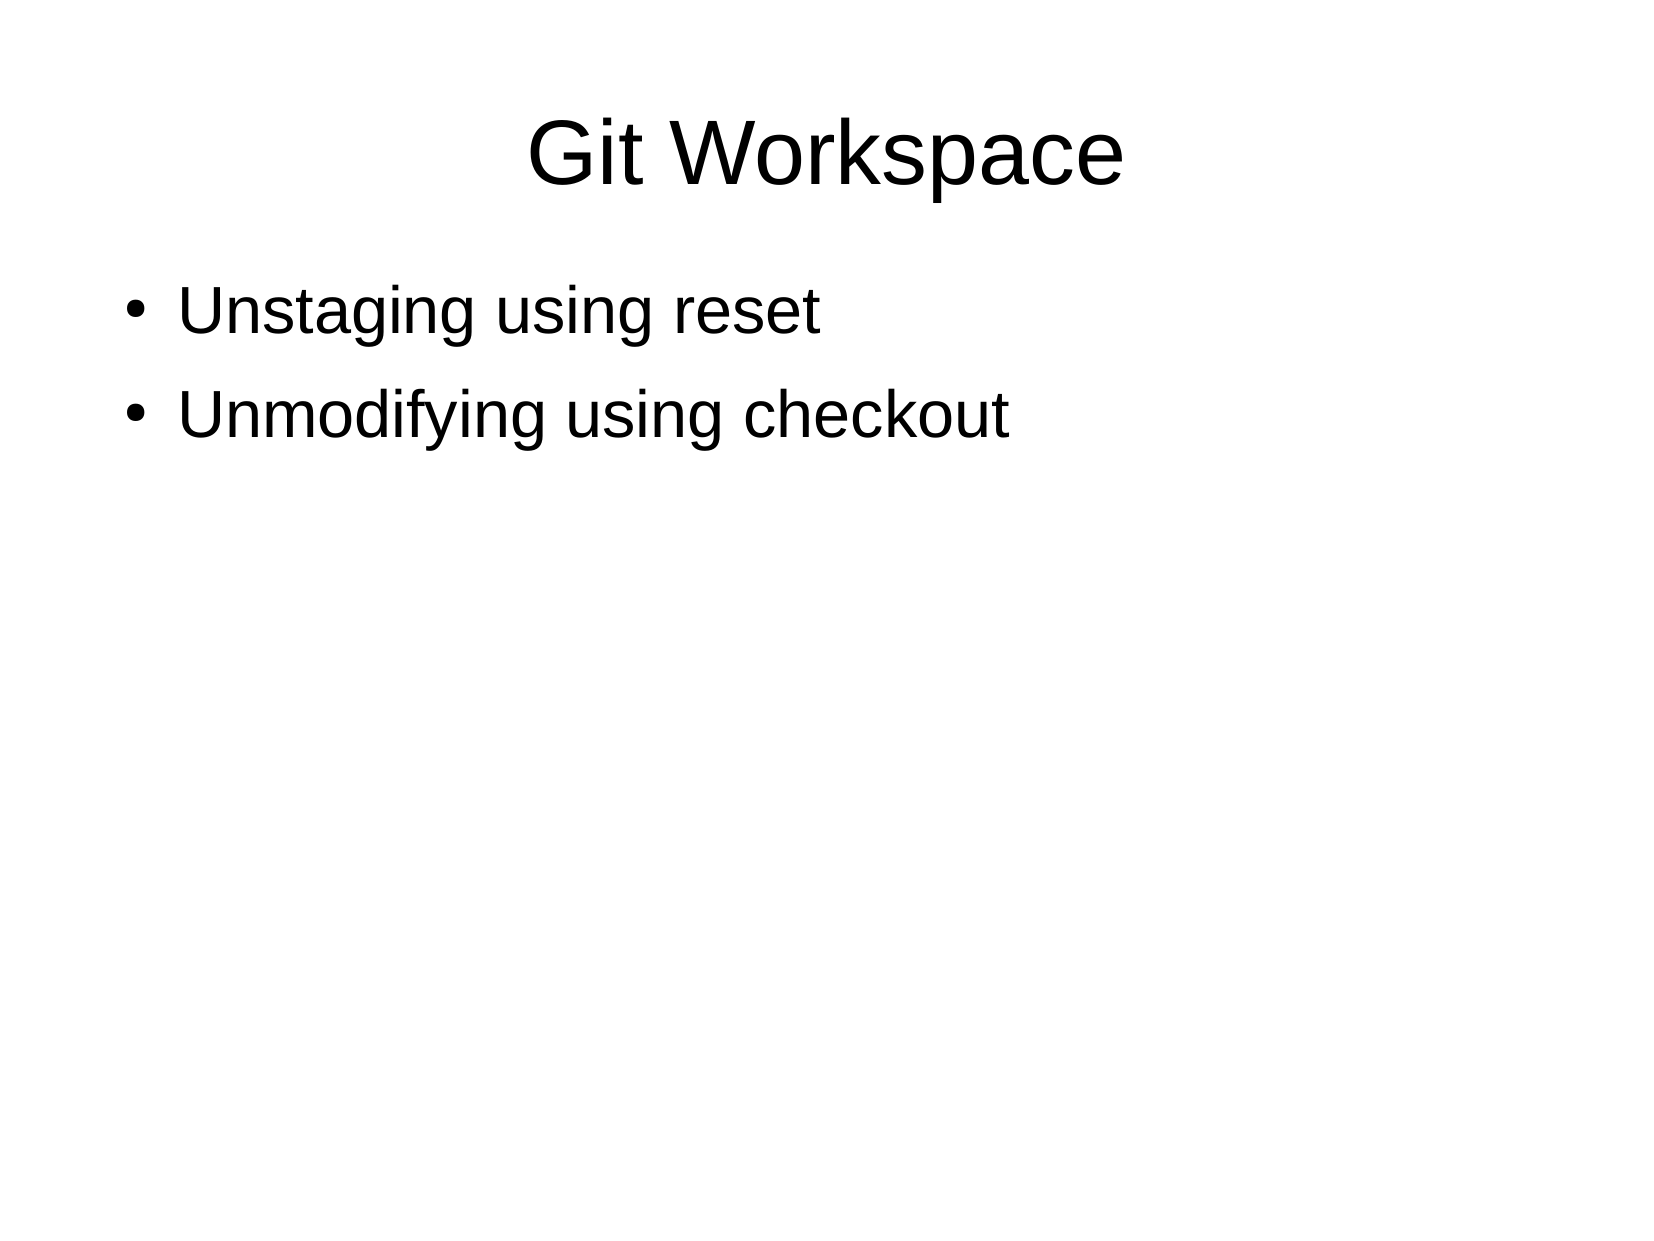

# Git Workspace
Unstaging using reset
Unmodifying using checkout